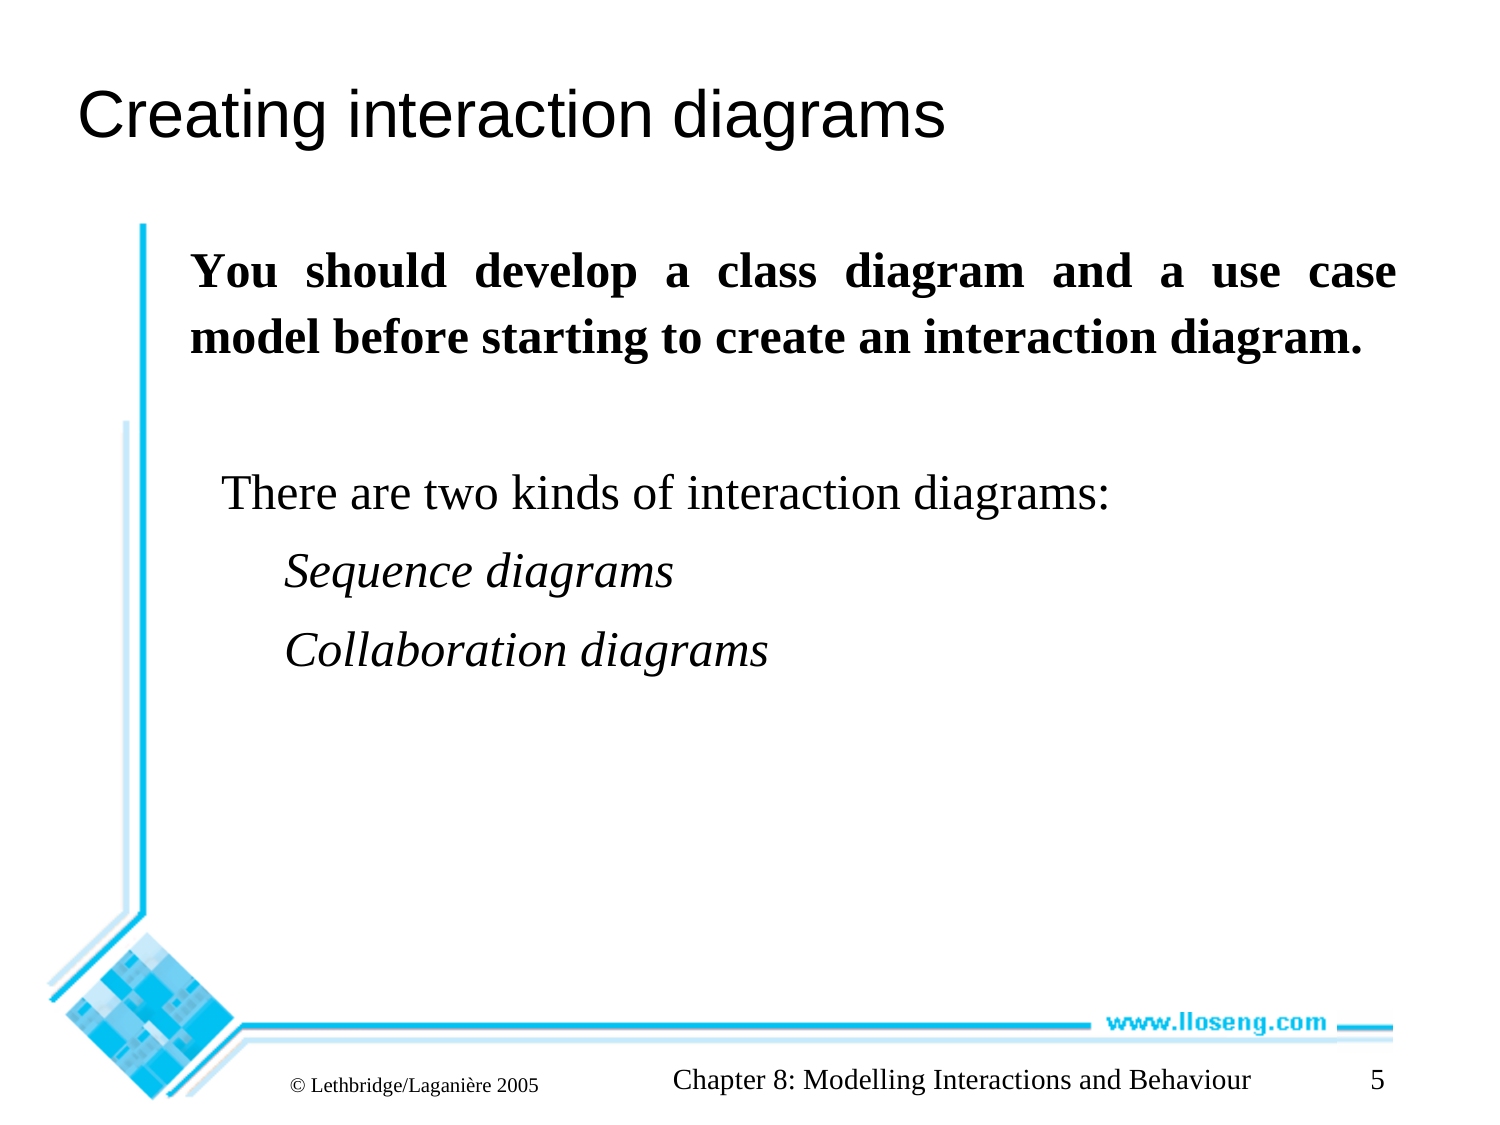

# Creating interaction diagrams
You should develop a class diagram and a use case model before starting to create an interaction diagram.
There are two kinds of interaction diagrams:
Sequence diagrams
Collaboration diagrams
Chapter 8: Modelling Interactions and Behaviour
© Lethbridge/Laganière 2005